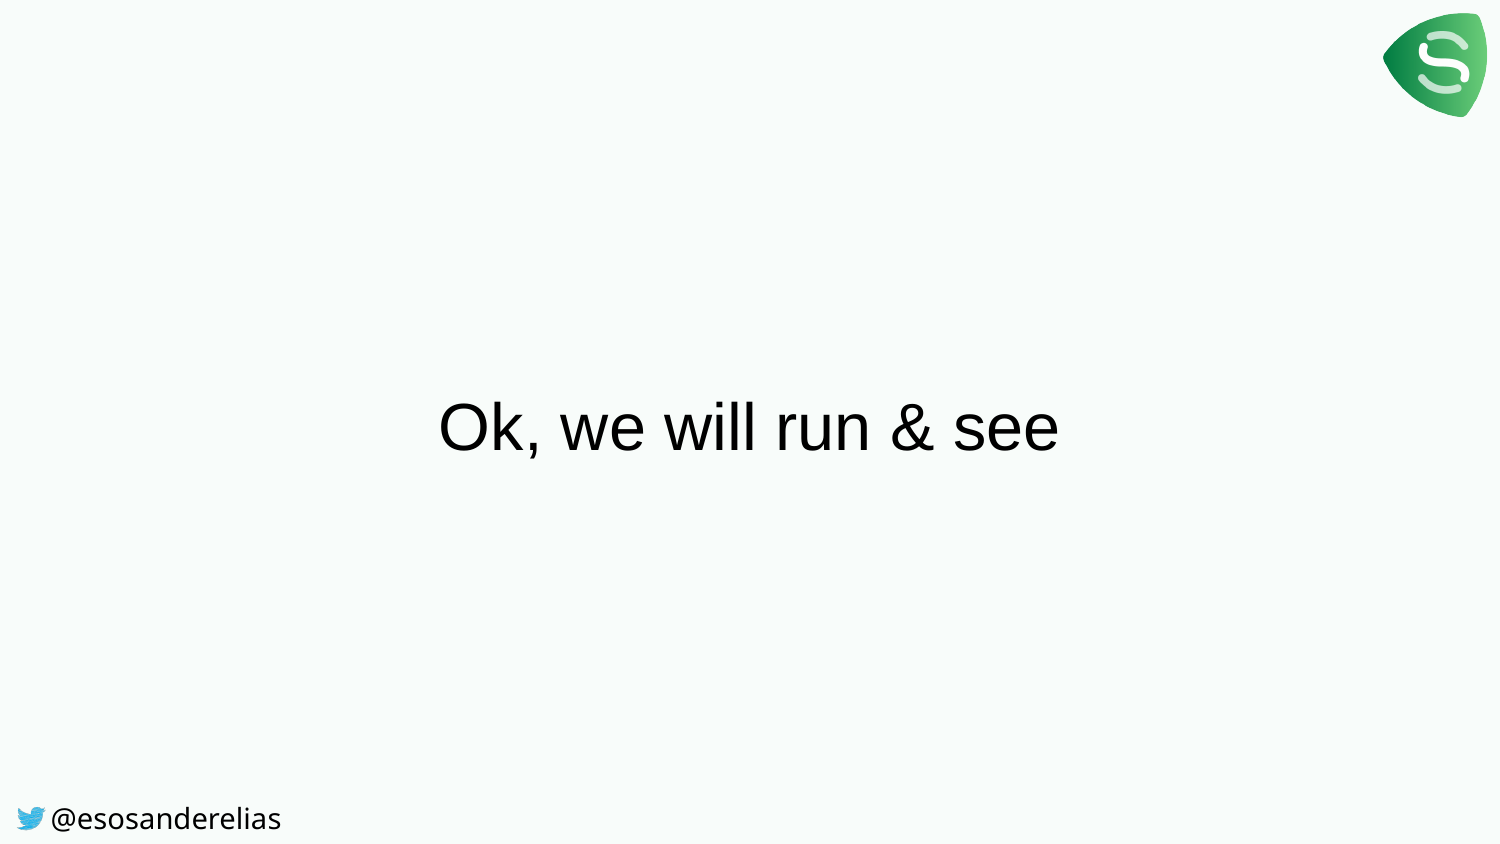

# Ok, we will run & see